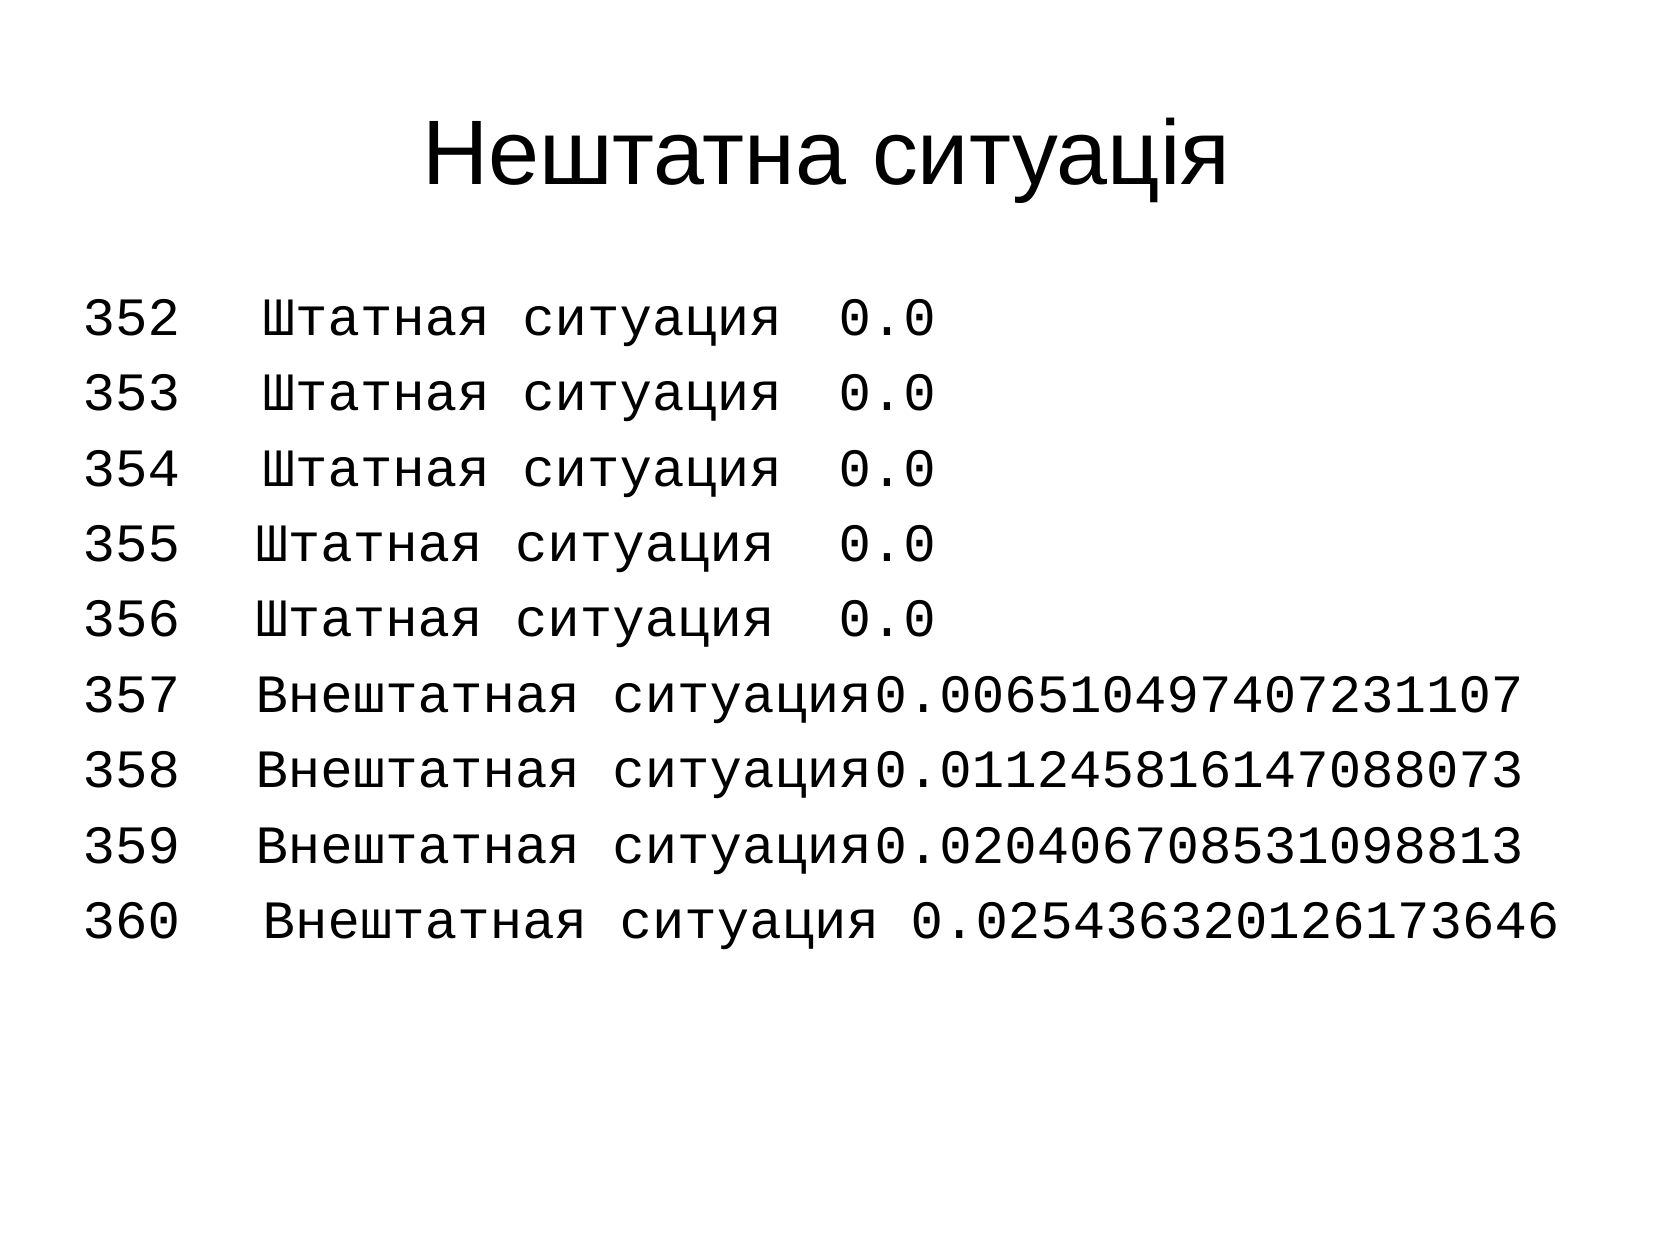

# Нештатна ситуація
352 	Штатная ситуация		0.0
353	 	Штатная ситуация		0.0
354	 	Штатная ситуация		0.0
355		 Штатная ситуация		0.0
356		 Штатная ситуация		0.0
357		 Внештатная ситуация		0.006510497407231107
358		 Внештатная ситуация		0.011245816147088073
359		 Внештатная ситуация		0.020406708531098813
360 	 	Внештатная ситуация		0.025436320126173646